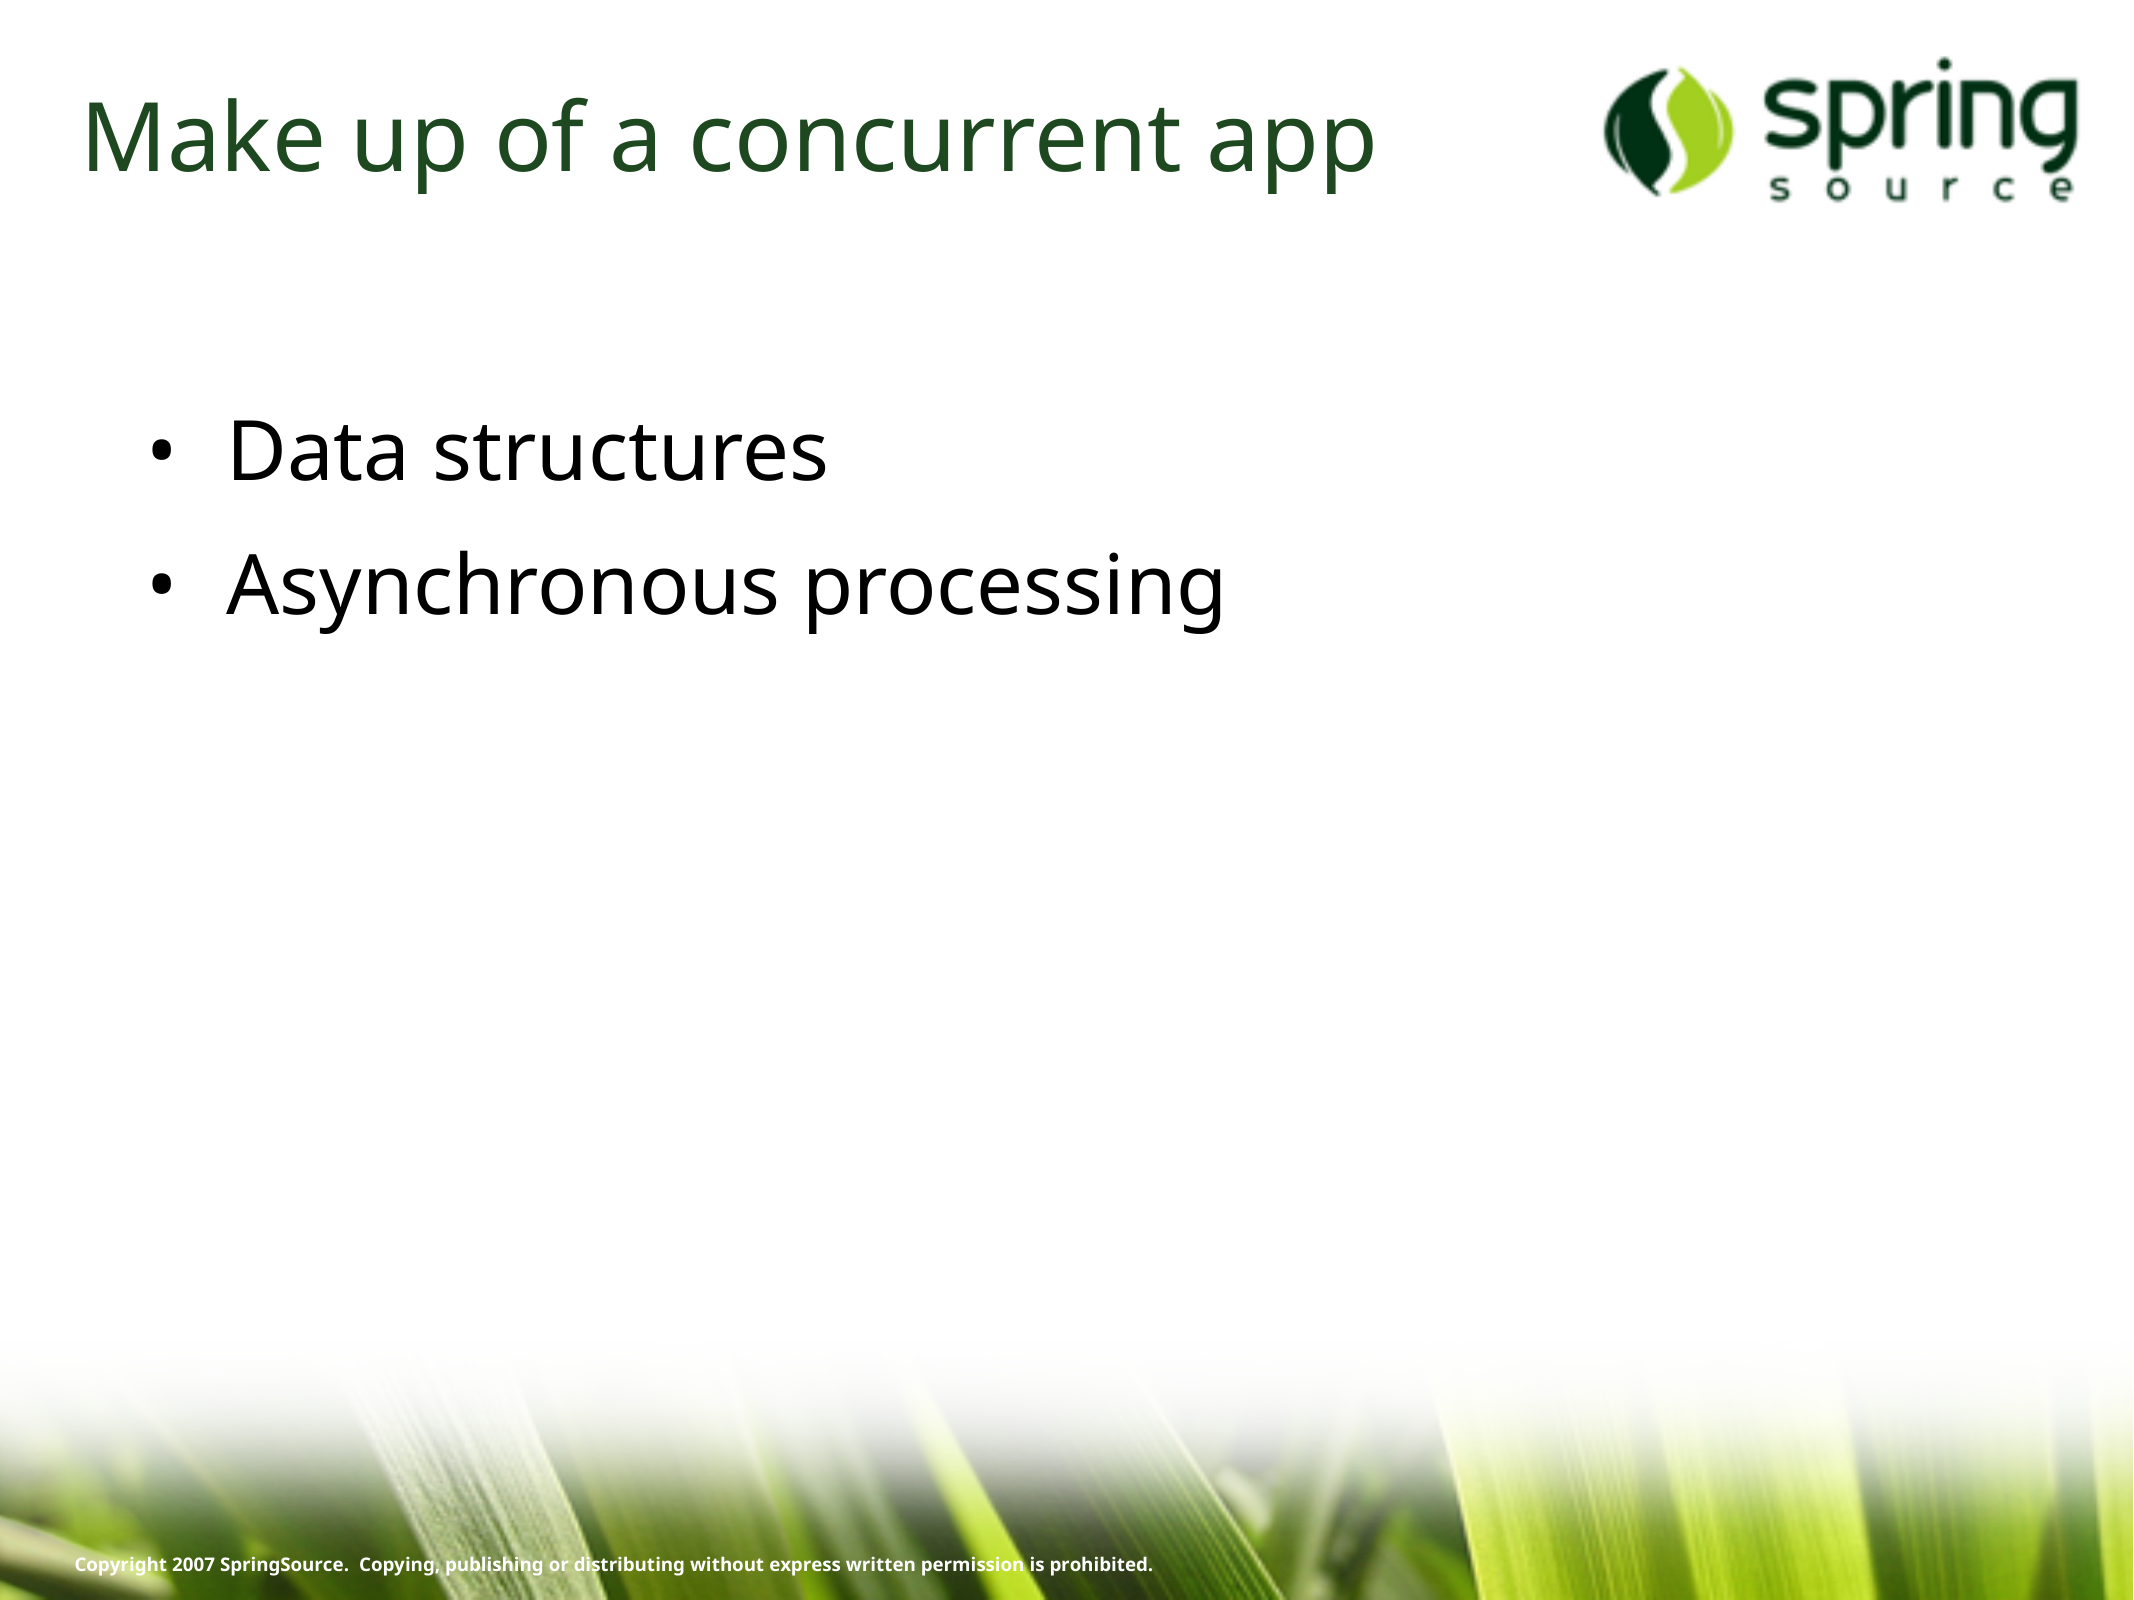

# Make up of a concurrent app
Data structures
Asynchronous processing